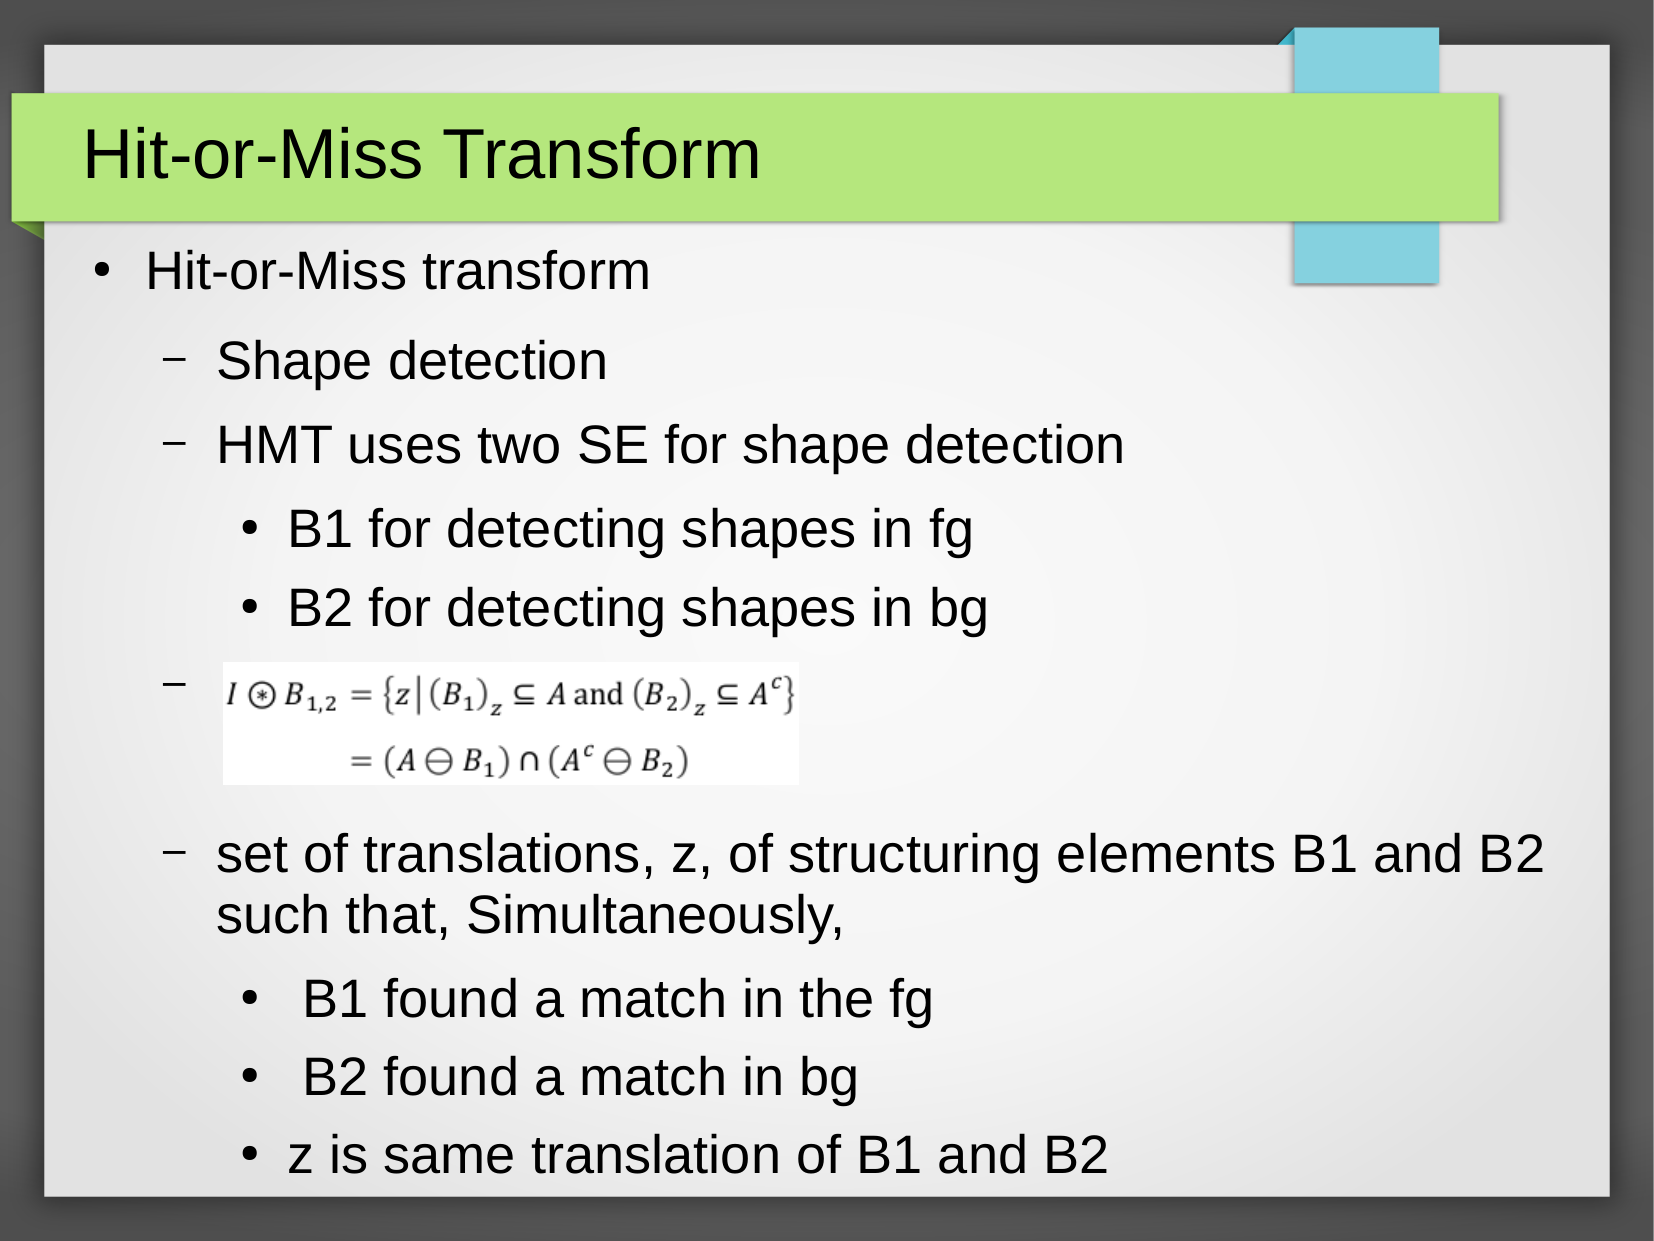

# Hit-or-Miss Transform
Hit-or-Miss transform
Shape detection
HMT uses two SE for shape detection
B1 for detecting shapes in fg
B2 for detecting shapes in bg
set of translations, z, of structuring elements B1 and B2 such that, Simultaneously,
 B1 found a match in the fg
 B2 found a match in bg
z is same translation of B1 and B2